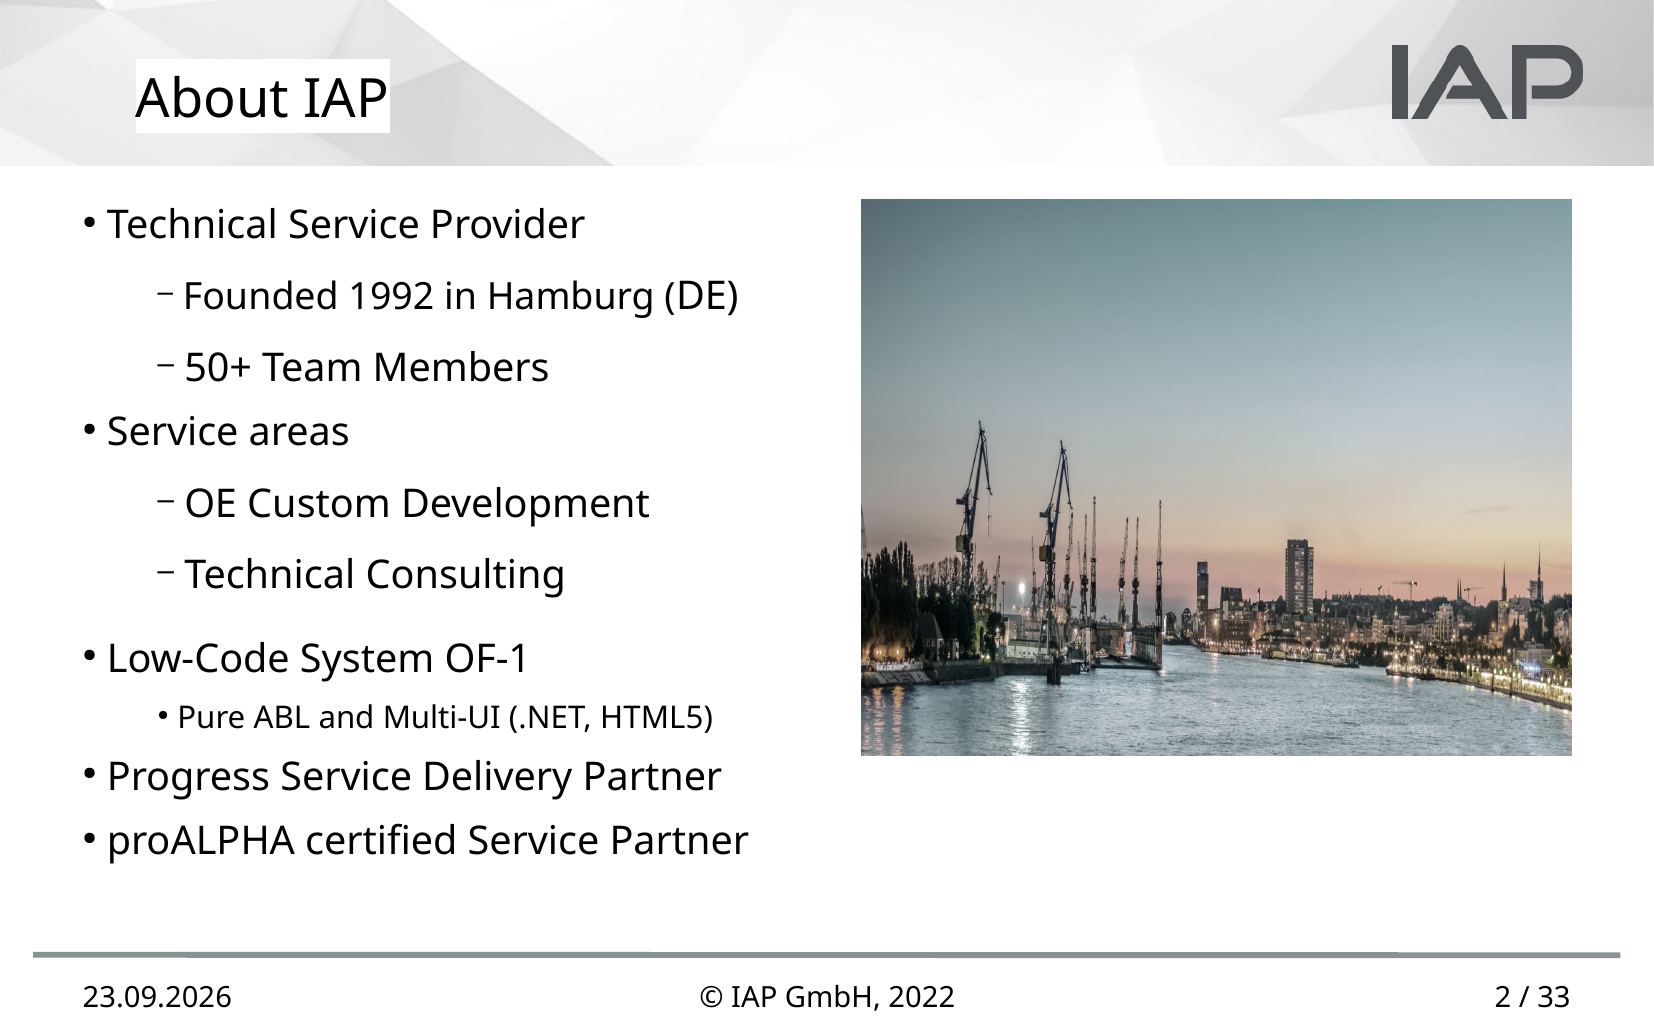

# About IAP
 Technical Service Provider
 Founded 1992 in Hamburg (DE)
 50+ Team Members
 Service areas
 OE Custom Development
 Technical Consulting
 Low-Code System OF-1
 Pure ABL and Multi-UI (.NET, HTML5)
 Progress Service Delivery Partner
 proALPHA certified Service Partner
© IAP GmbH, 2022
2